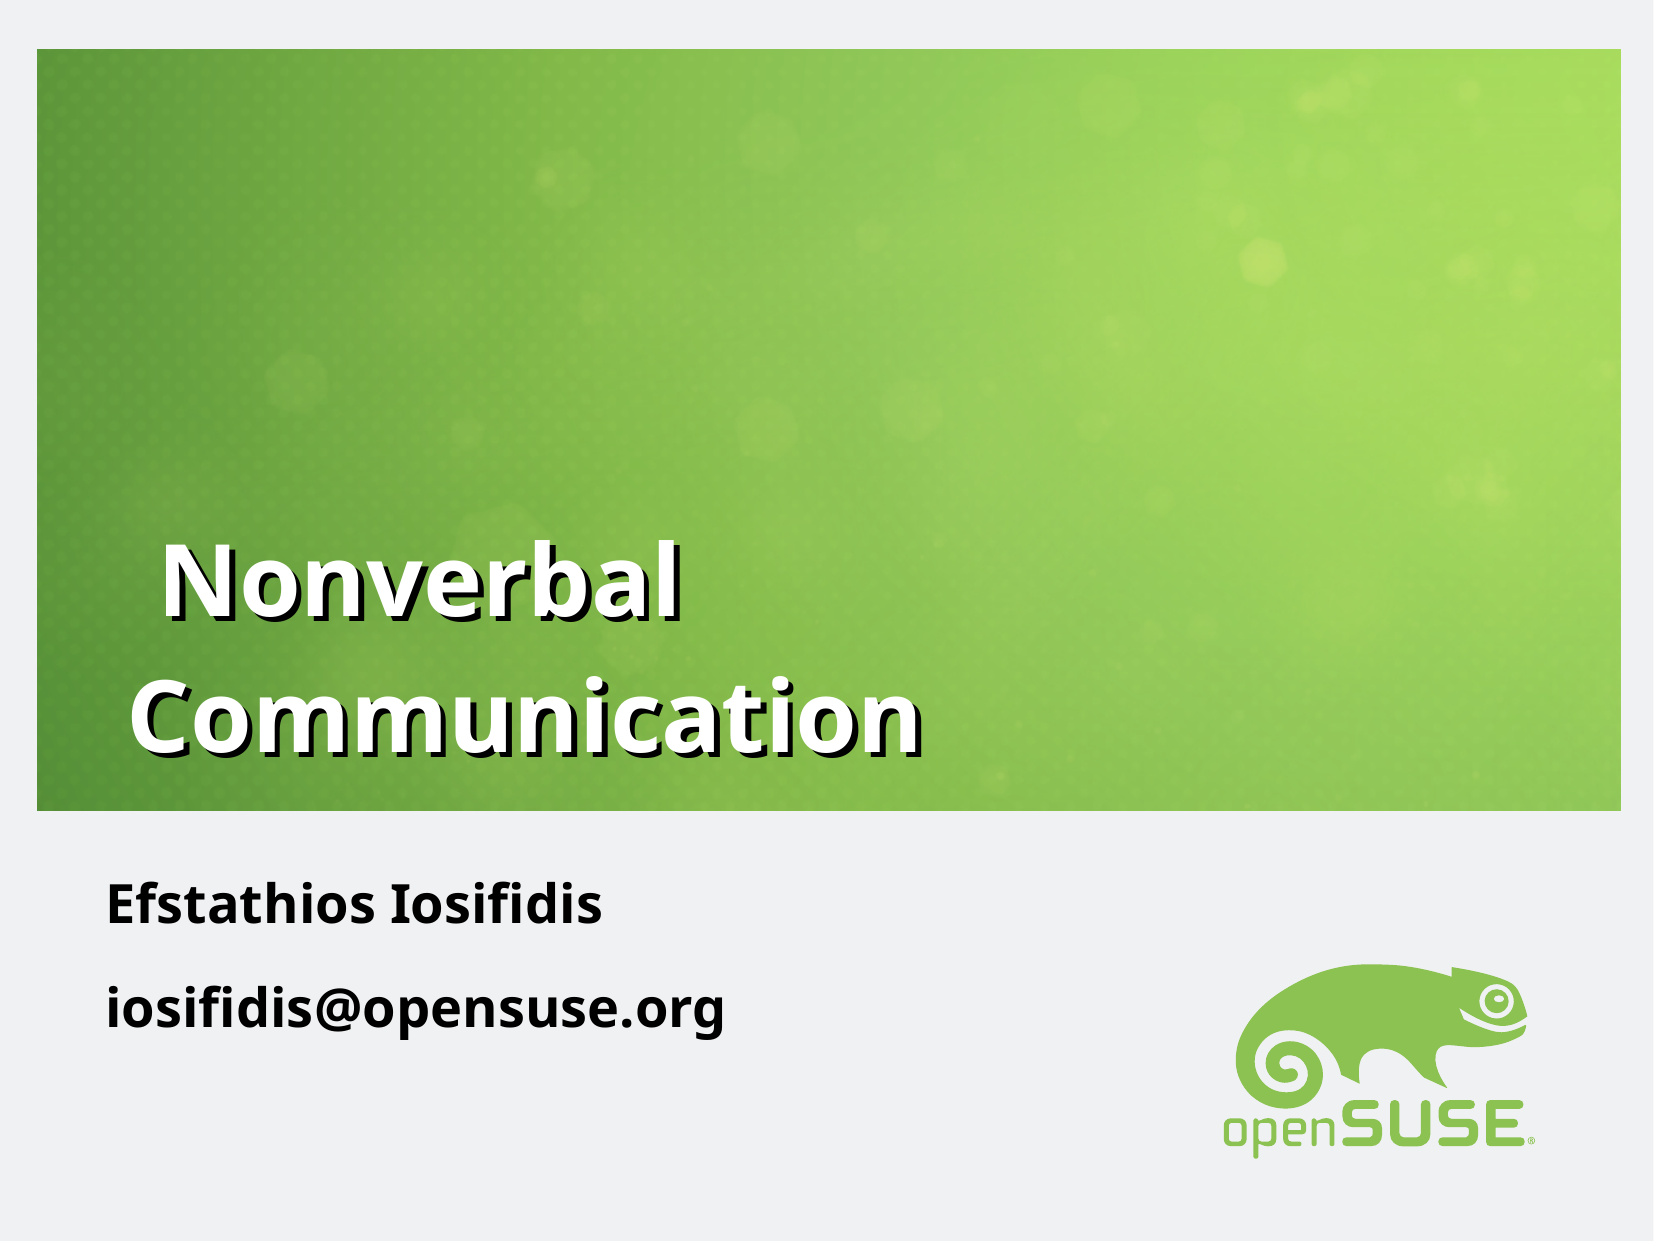

# Nonverbal Communication
Efstathios Iosifidis
iosifidis@opensuse.org
1